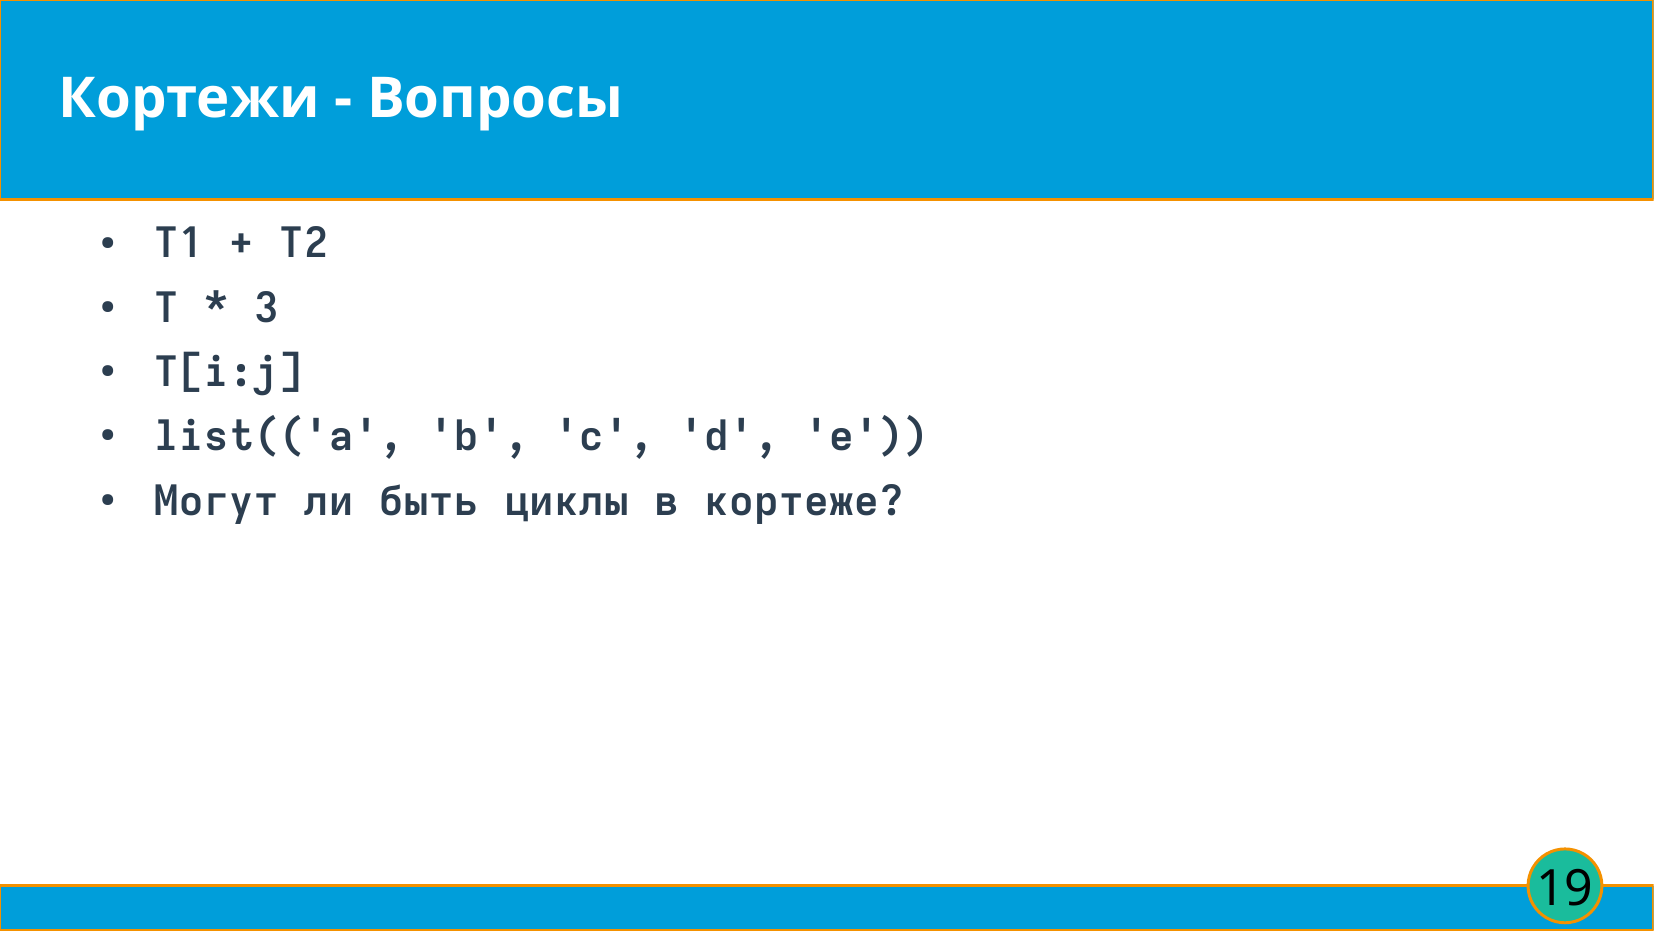

# Кортежи - Вопросы
T1 + T2
T * 3
T[i:j]
list(('a', 'b', 'c', 'd', 'e'))
Могут ли быть циклы в кортеже?